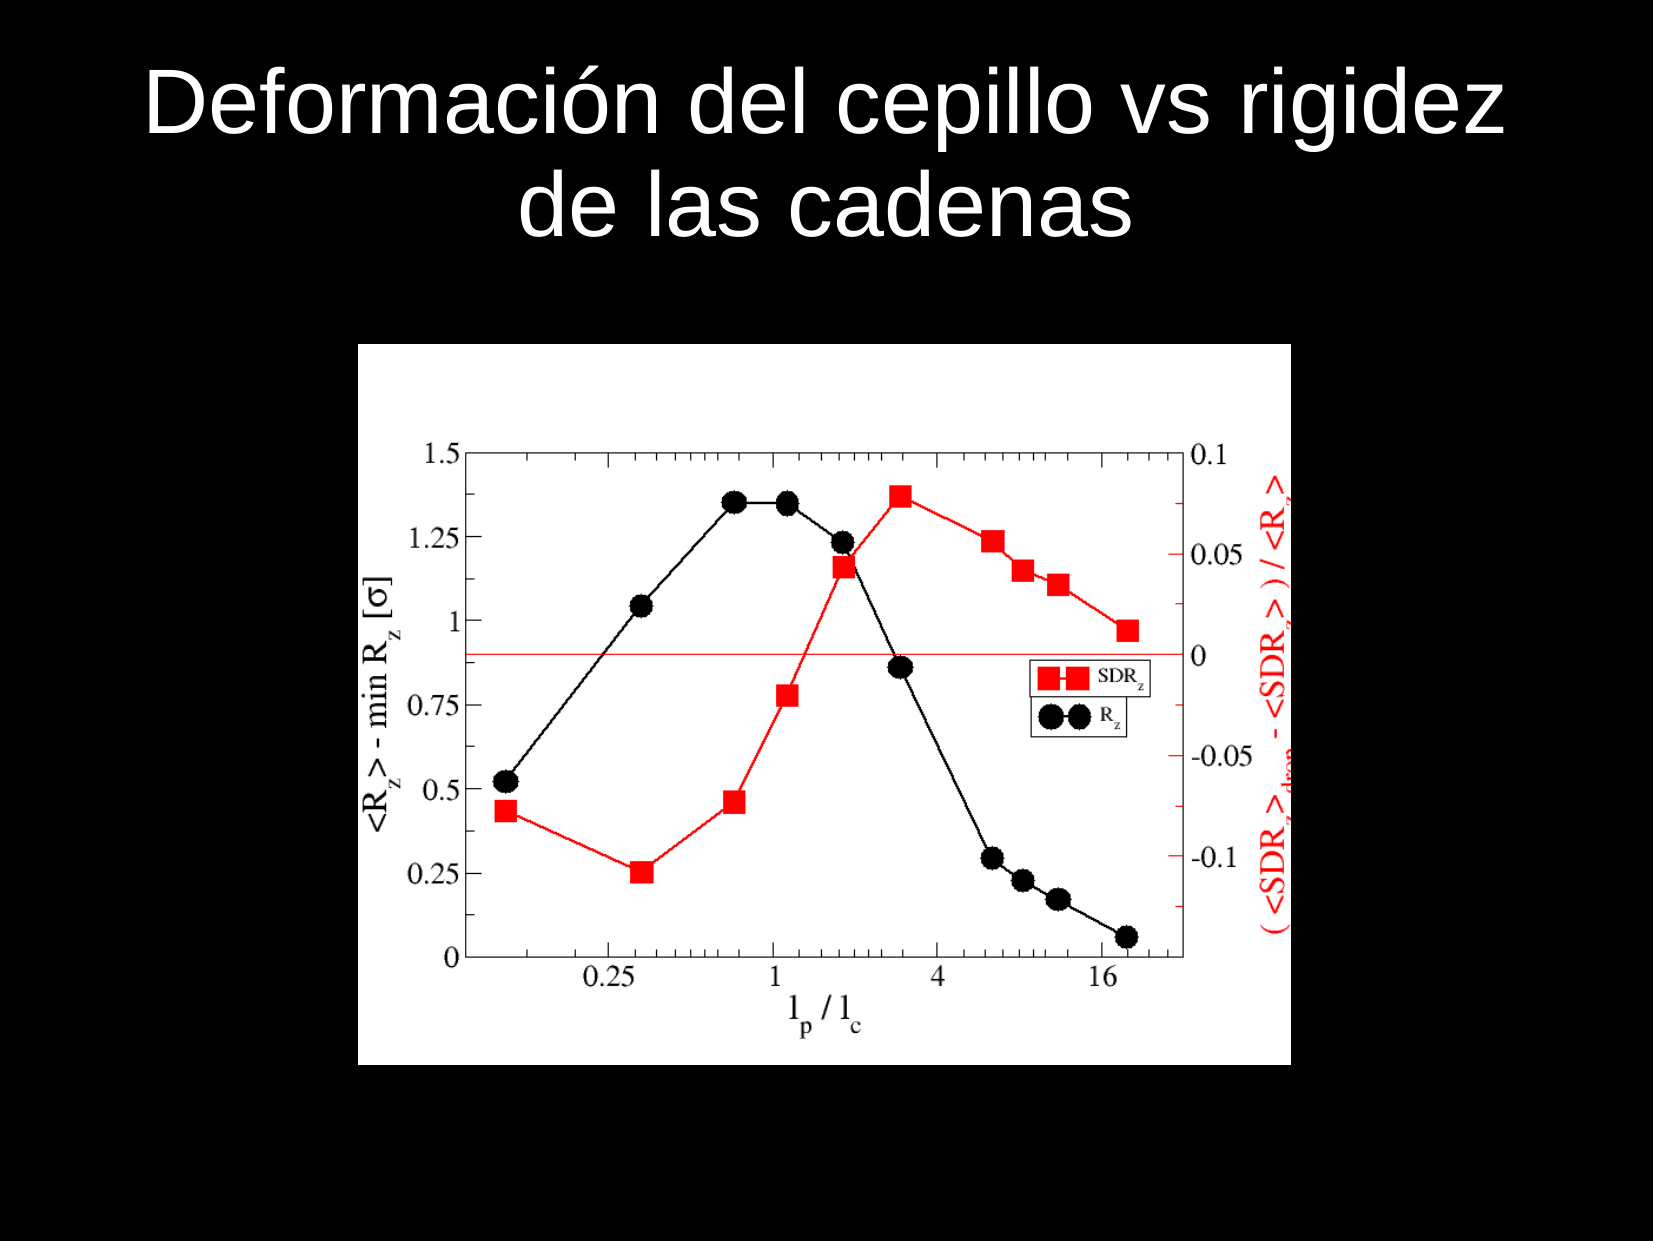

# Deformación del cepillo vs rigidez de las cadenas